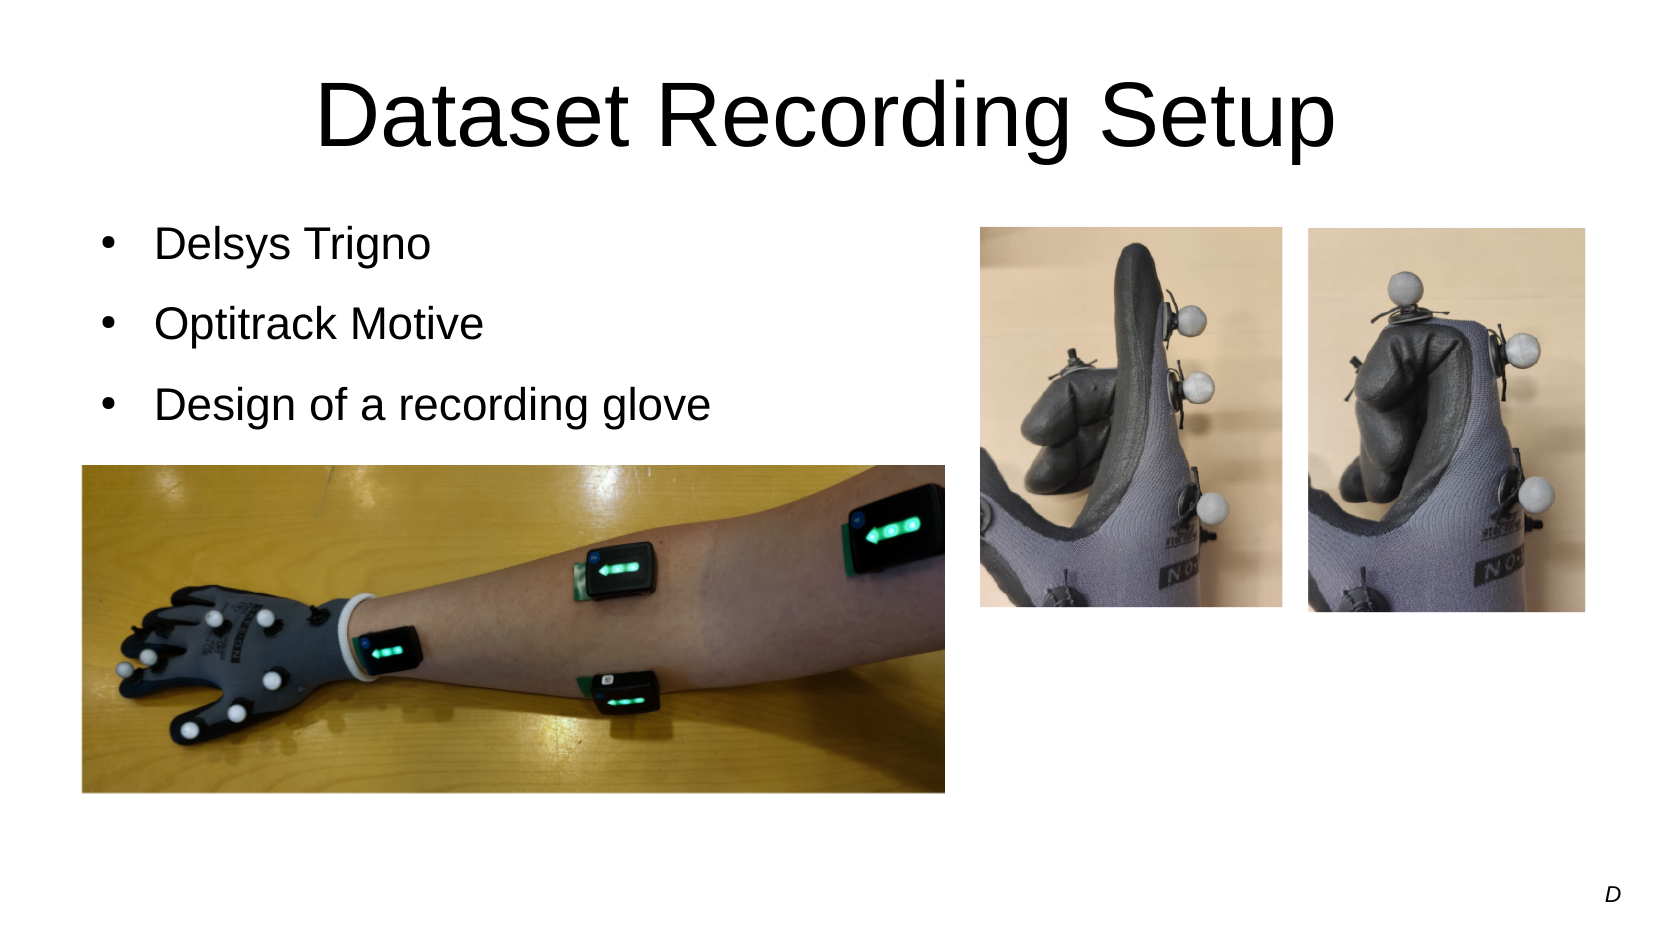

# Dataset Recording Setup
Delsys Trigno
Optitrack Motive
Design of a recording glove
D